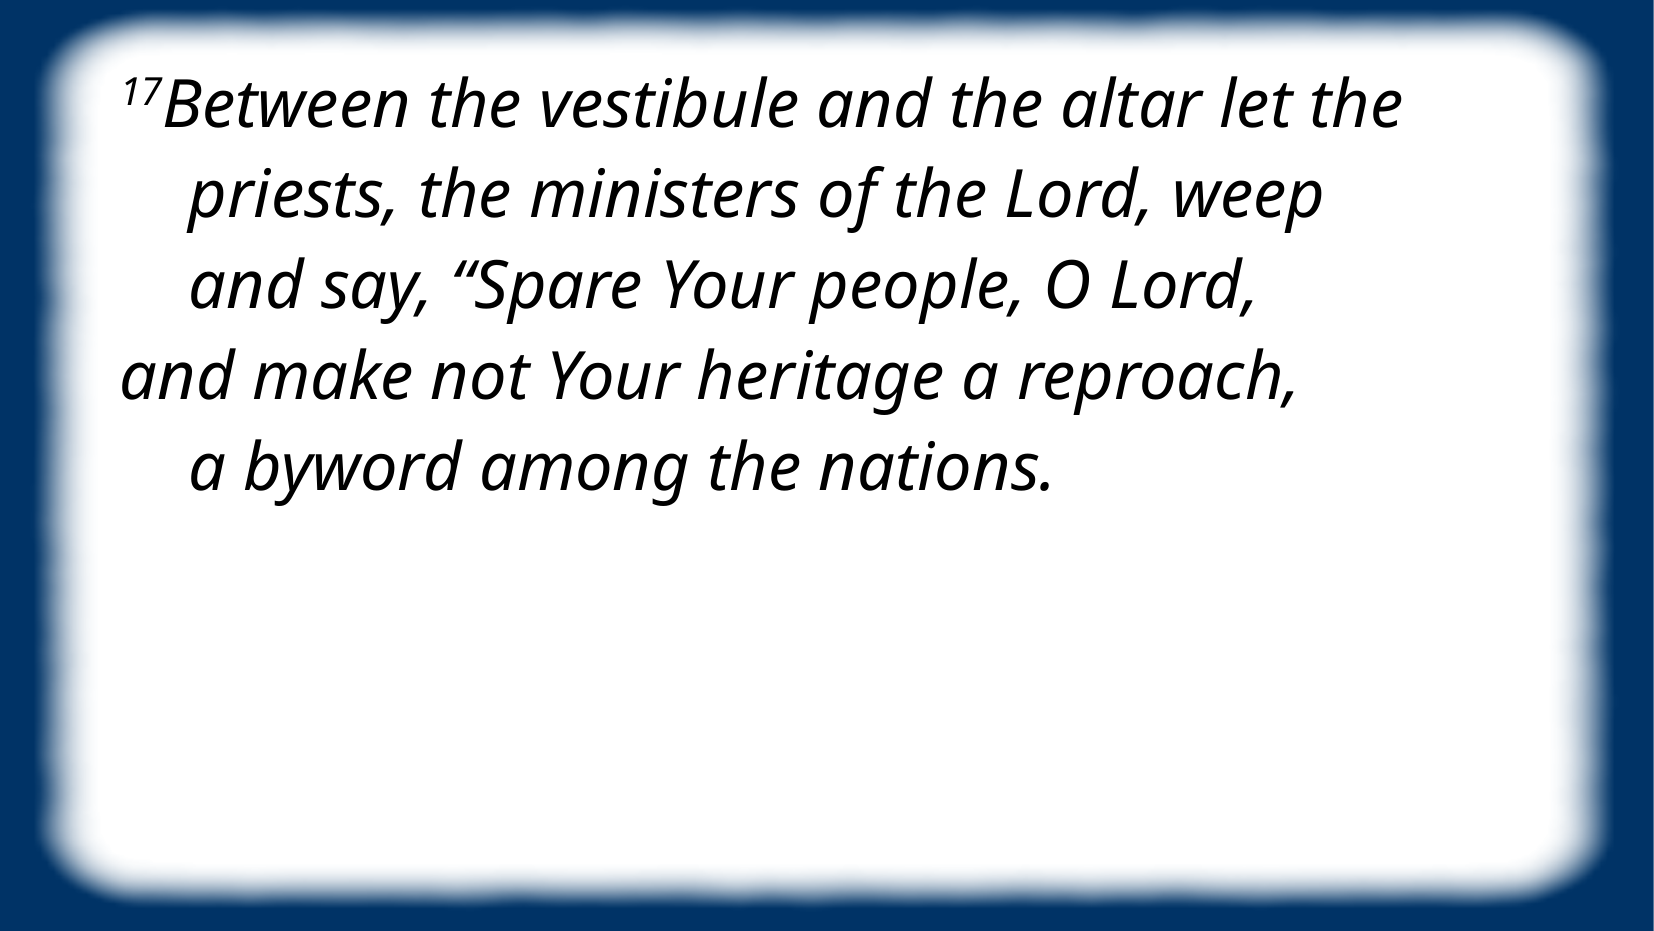

17Between the vestibule and the altar let the
 priests, the ministers of the Lord, weep
 and say, “Spare Your people, O Lord,
and make not Your heritage a reproach,
    a byword among the nations.